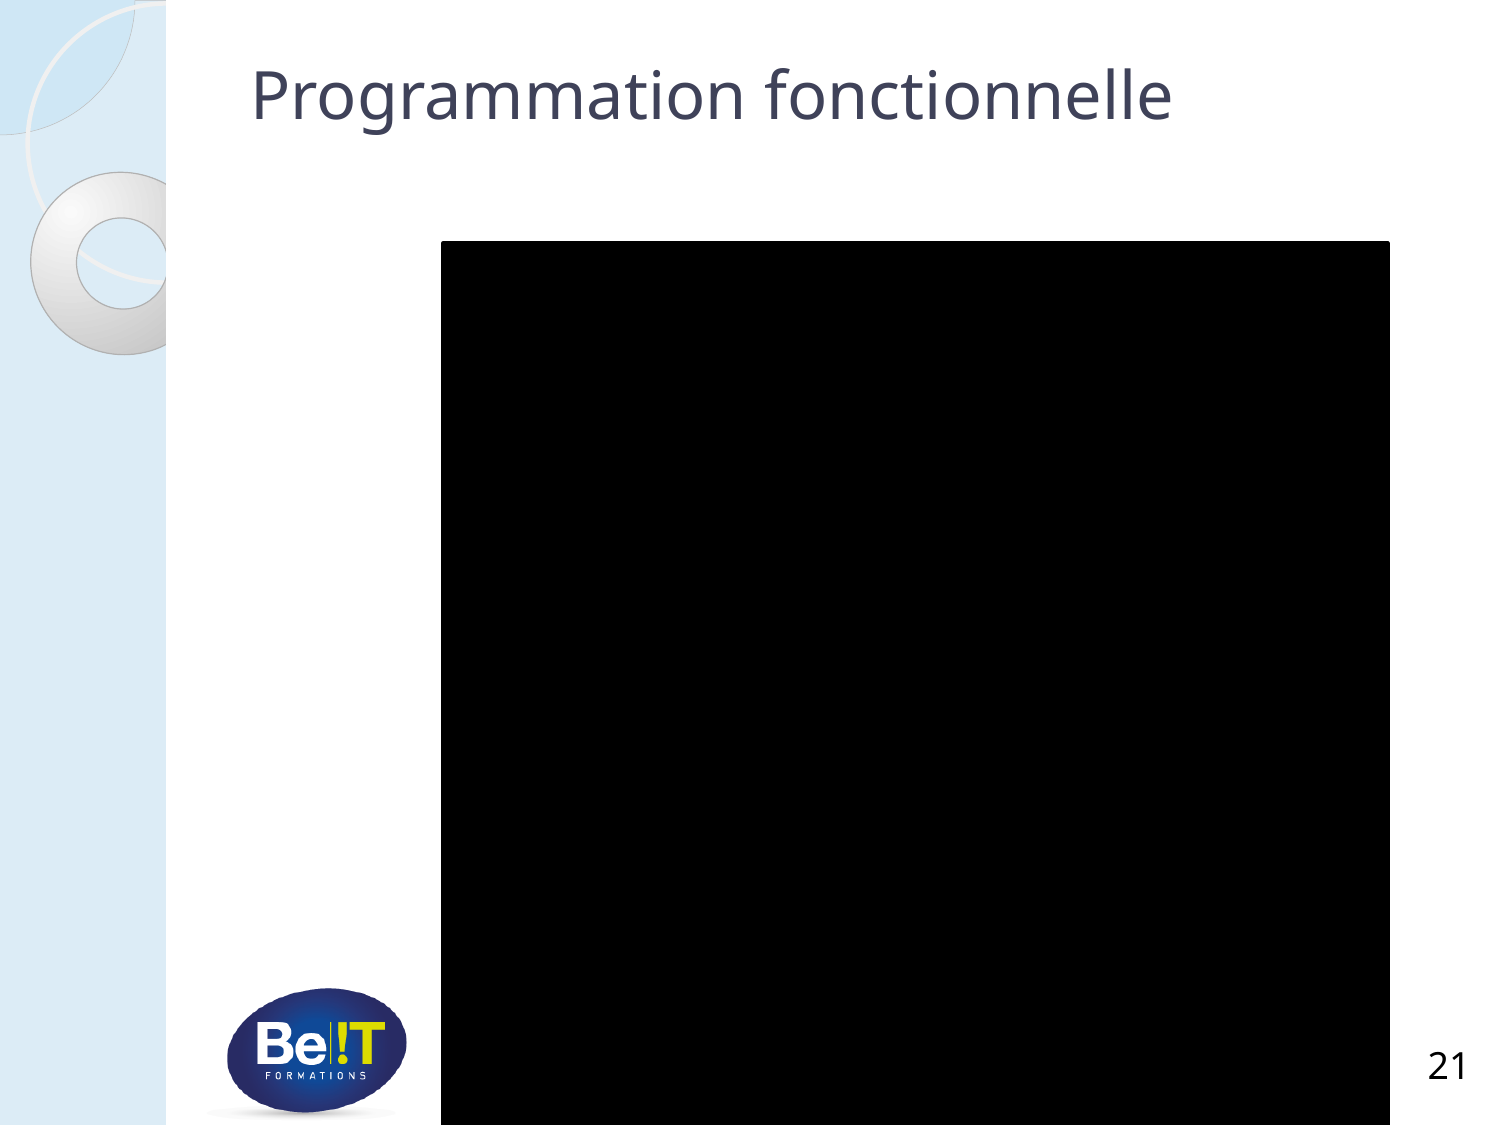

# Programmation fonctionnelle
 function throttle(fn, threshold) {
 threshold || (threshold = 250);
 var last, deferTimer;
 return function () {
 var now = +new Date,
 args = [].slice.call(arguments, 0);
 if (last && now < last + threshold) {
 clearTimeout(deferTimer);
 deferTimer = setTimeout(function () {
 last = now;
 fn.apply(this, args);
 }, threshold);
 } else {
 last = now;
 fn.apply(this, args);
 }
 };
Copyright Matelli 2014